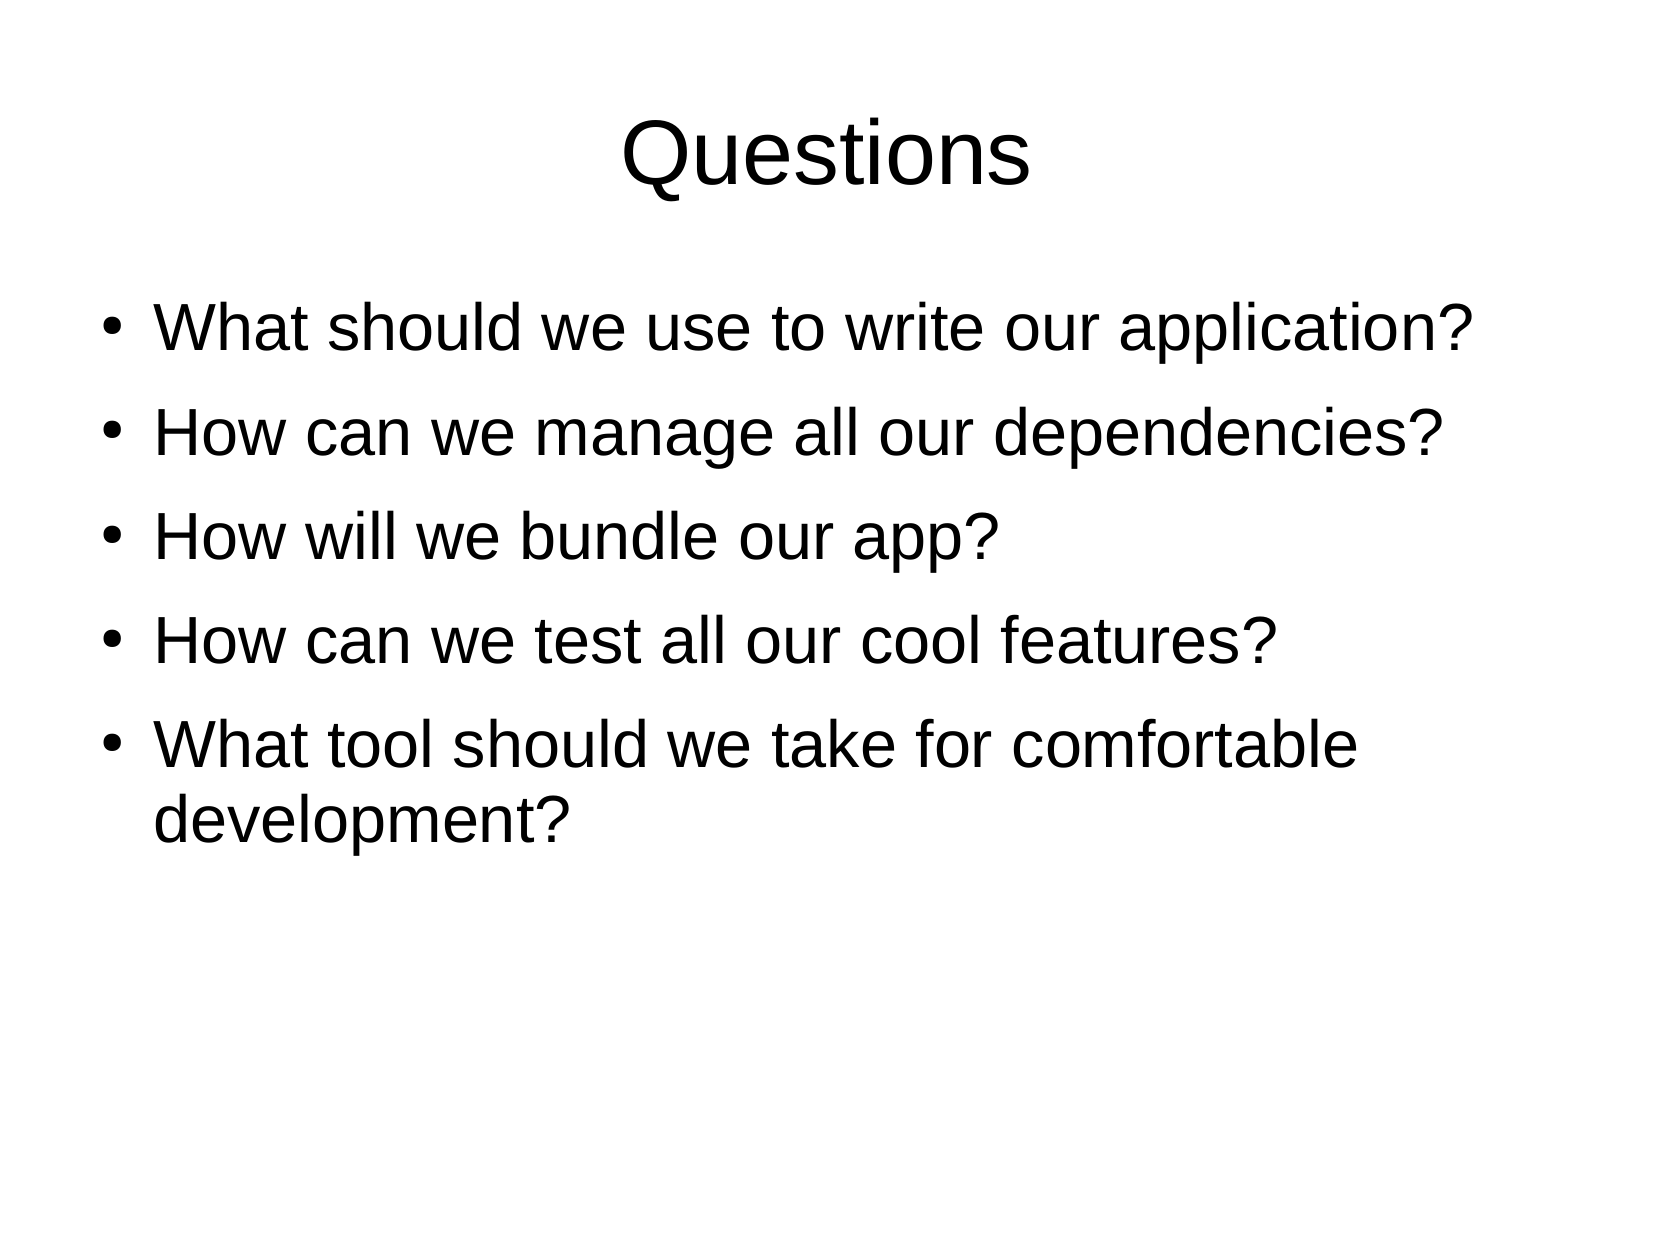

# Questions
What should we use to write our application?
How can we manage all our dependencies?
How will we bundle our app?
How can we test all our cool features?
What tool should we take for comfortable development?